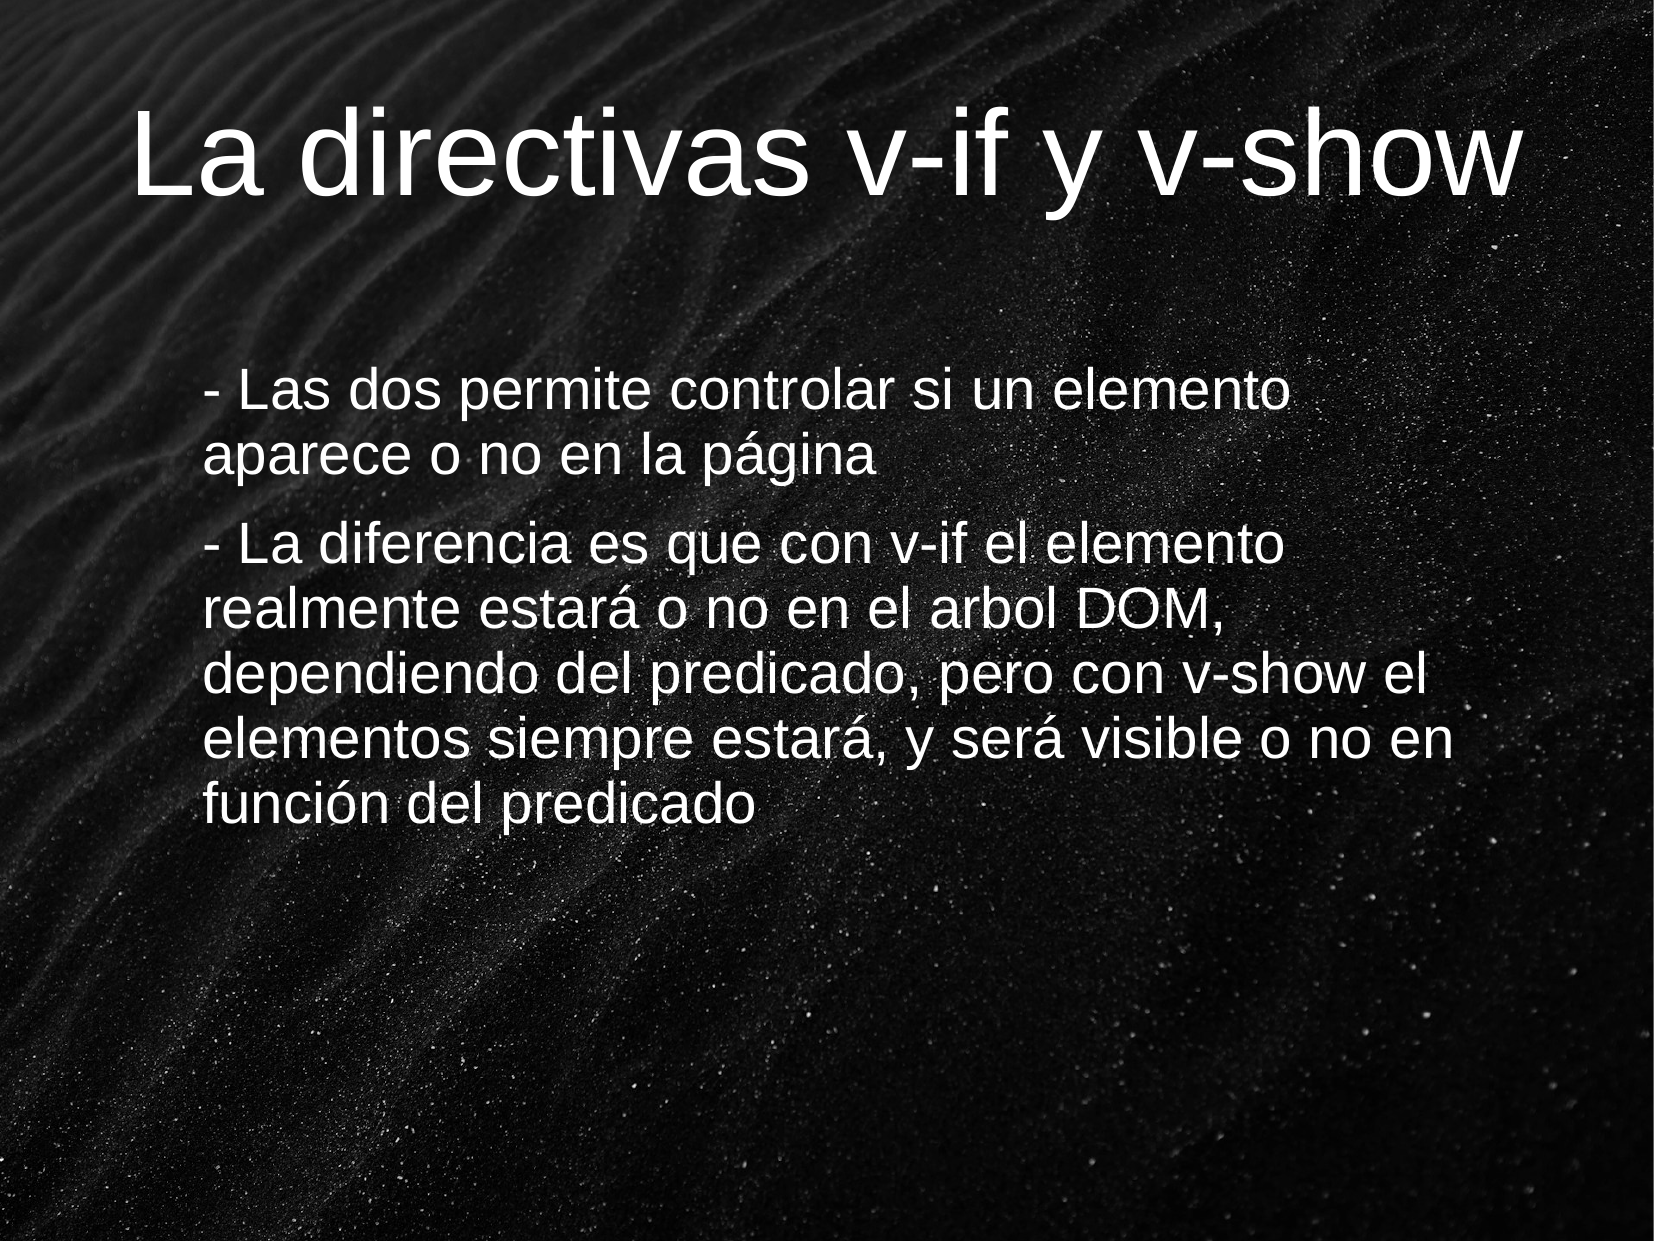

# La directivas v-if y v-show
- Las dos permite controlar si un elemento aparece o no en la página
- La diferencia es que con v-if el elemento realmente estará o no en el arbol DOM, dependiendo del predicado, pero con v-show el elementos siempre estará, y será visible o no en función del predicado